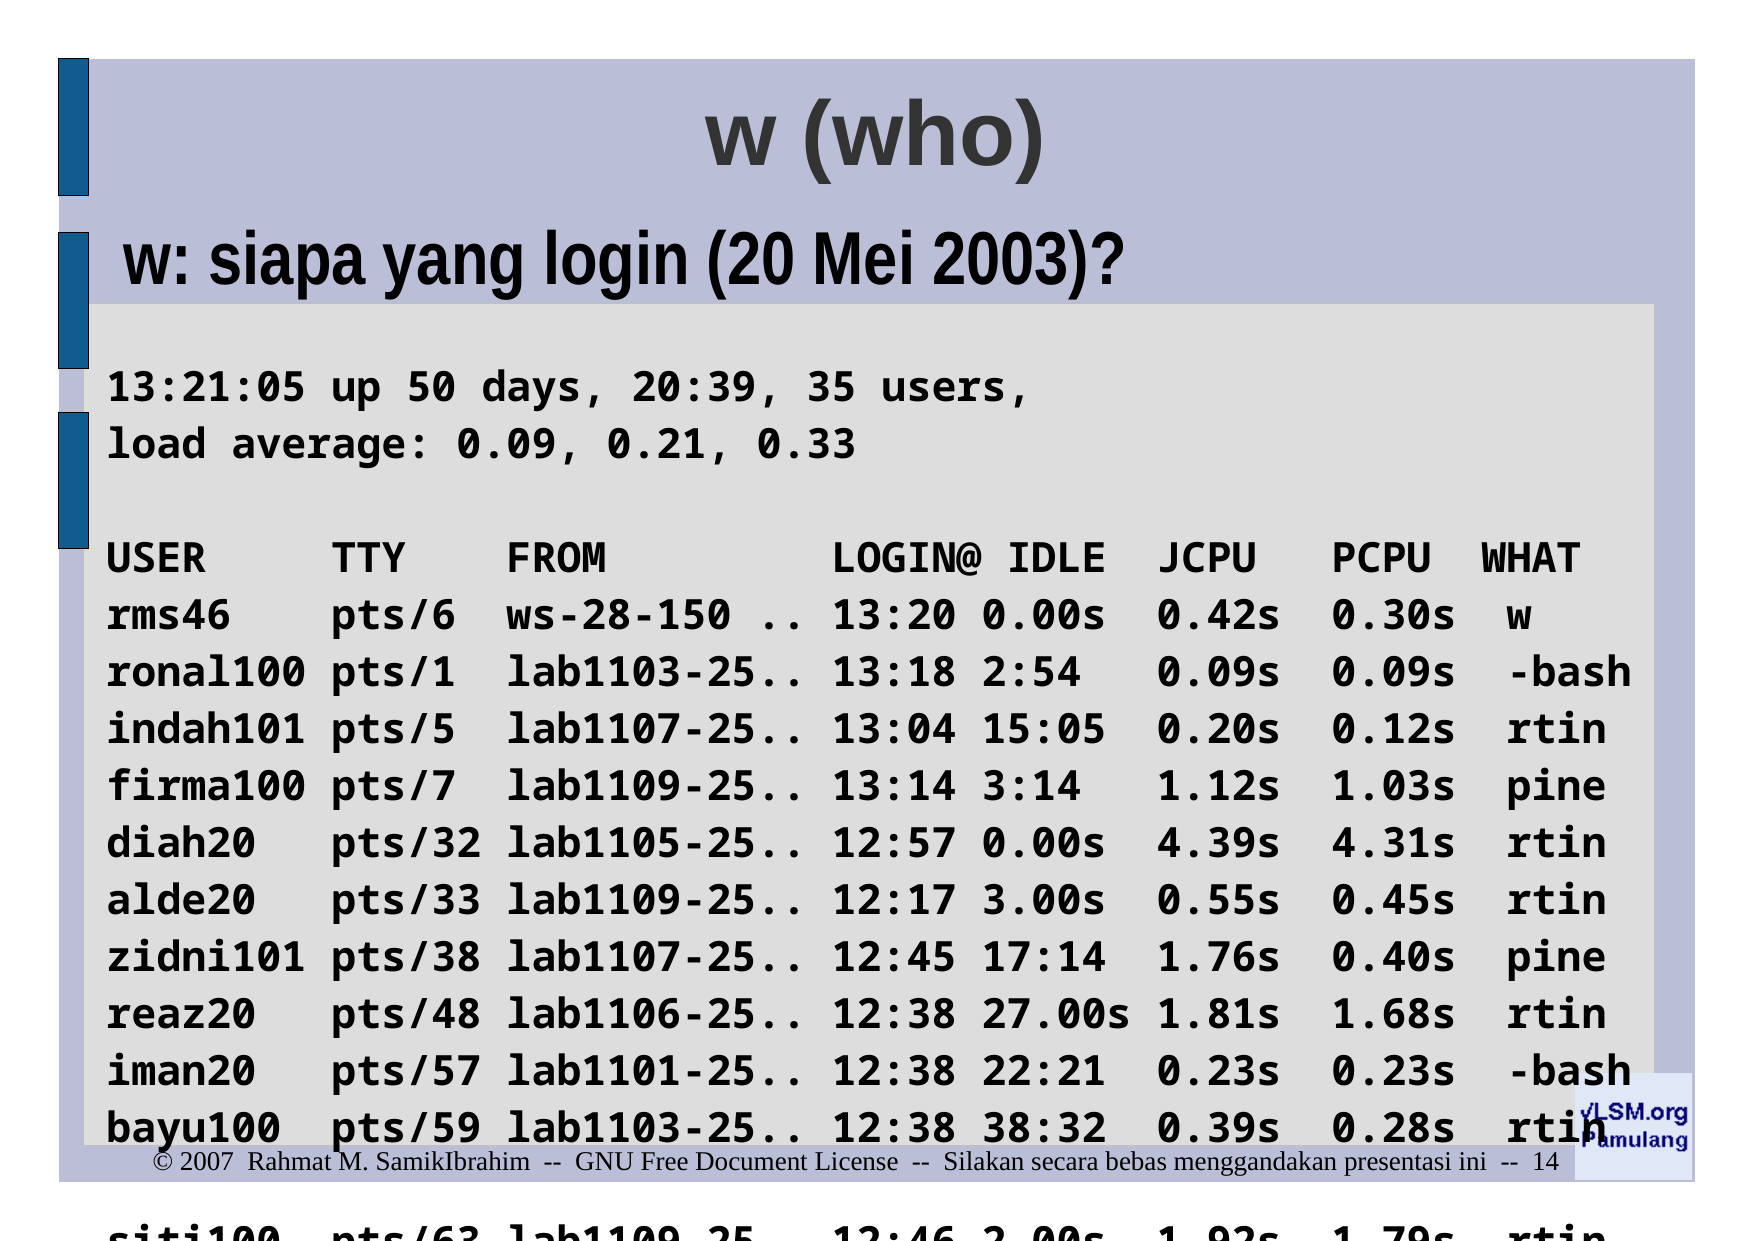

# w (who)
 w: siapa yang login (20 Mei 2003)?
13:21:05 up 50 days, 20:39, 35 users,
load average: 0.09, 0.21, 0.33
USER TTY FROM LOGIN@ IDLE JCPU PCPU WHAT
rms46 pts/6 ws-28-150 .. 13:20 0.00s 0.42s 0.30s w
ronal100 pts/1 lab1103-25.. 13:18 2:54 0.09s 0.09s -bash
indah101 pts/5 lab1107-25.. 13:04 15:05 0.20s 0.12s rtin
firma100 pts/7 lab1109-25.. 13:14 3:14 1.12s 1.03s pine
diah20 pts/32 lab1105-25.. 12:57 0.00s 4.39s 4.31s rtin
alde20 pts/33 lab1109-25.. 12:17 3.00s 0.55s 0.45s rtin
zidni101 pts/38 lab1107-25.. 12:45 17:14 1.76s 0.40s pine
reaz20 pts/48 lab1106-25.. 12:38 27.00s 1.81s 1.68s rtin
iman20 pts/57 lab1101-25.. 12:38 22:21 0.23s 0.23s -bash
bayu100 pts/59 lab1103-25.. 12:38 38:32 0.39s 0.28s rtin
siti100 pts/63 lab1109-25.. 12:46 2.00s 1.92s 1.79s rtin